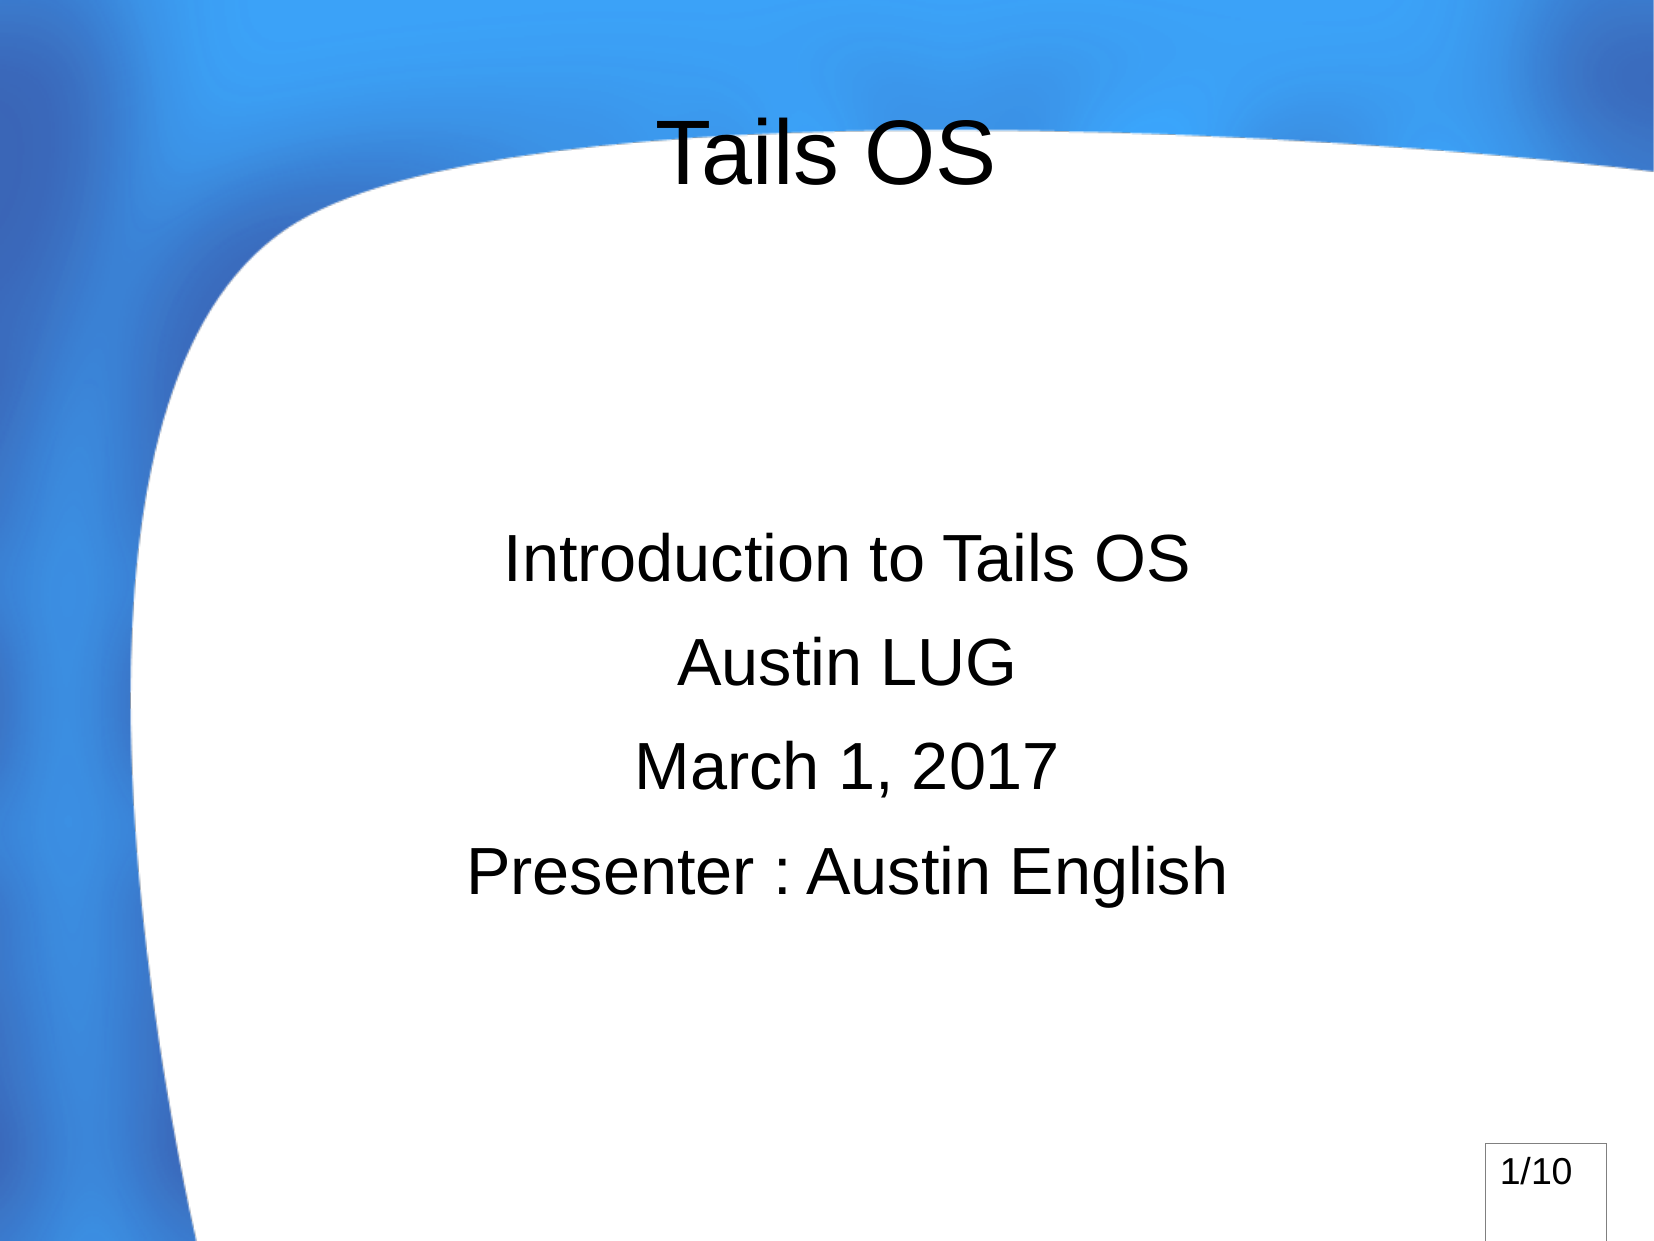

# Tails OS
Introduction to Tails OS
Austin LUG
March 1, 2017
Presenter : Austin English
1/10